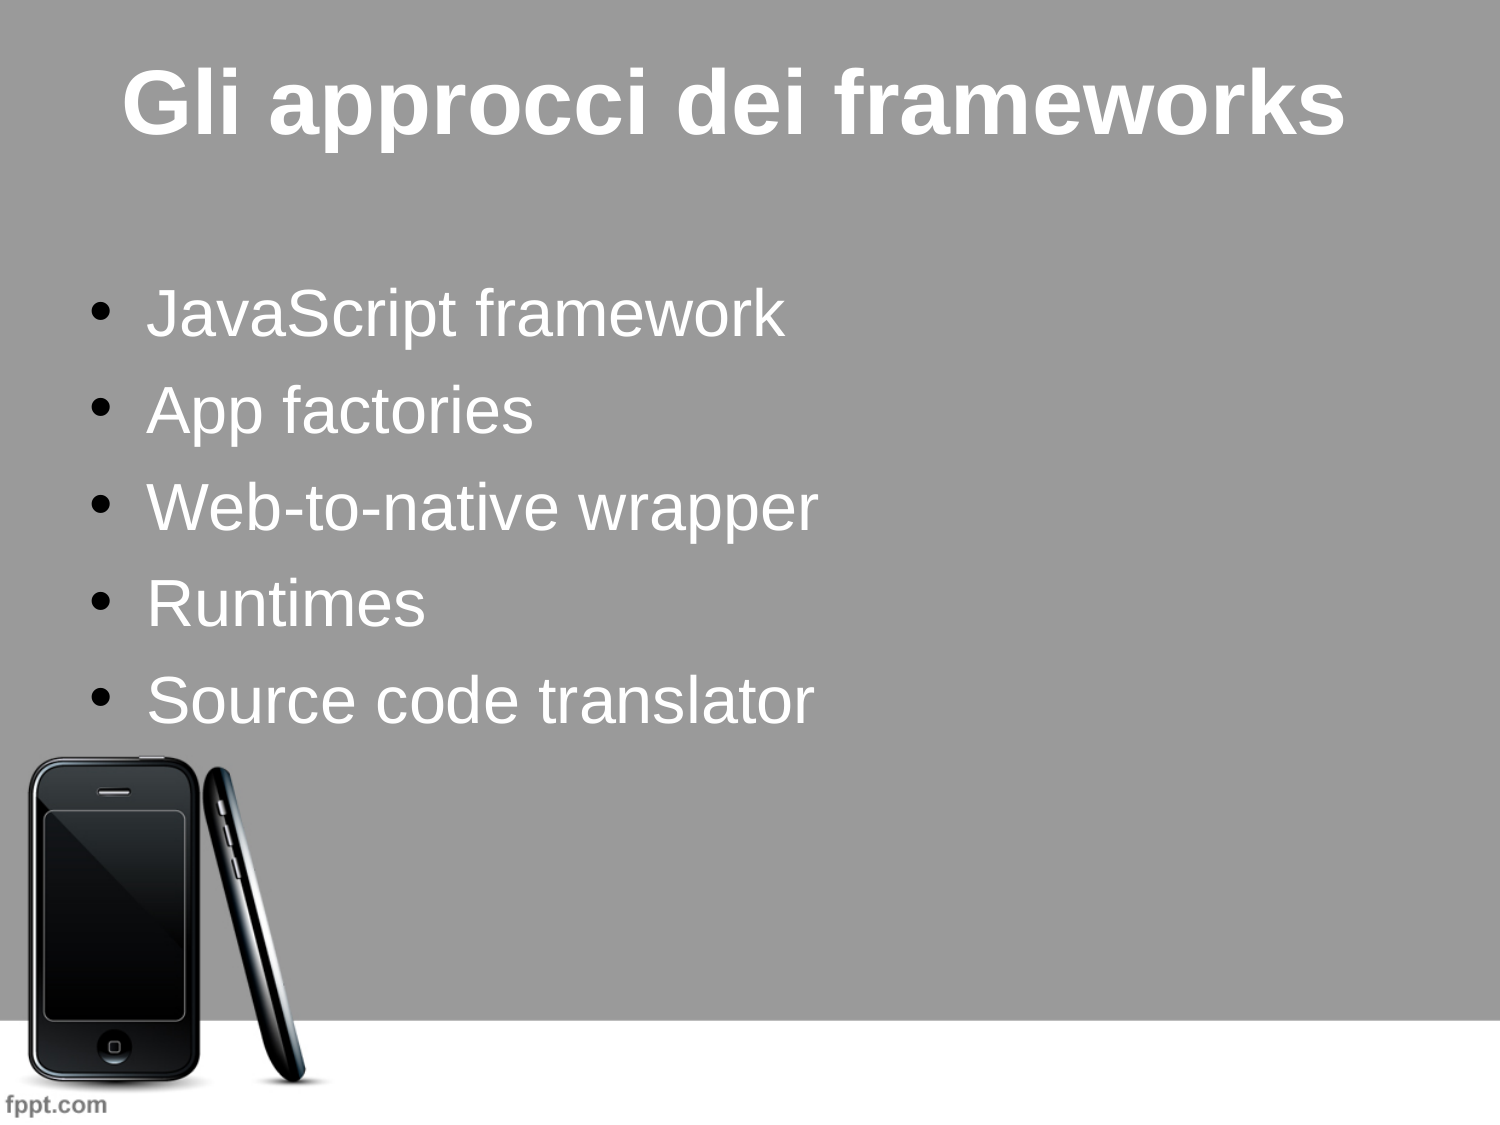

Gli approcci dei frameworks
#
JavaScript framework
App factories
Web-to-native wrapper
Runtimes
Source code translator